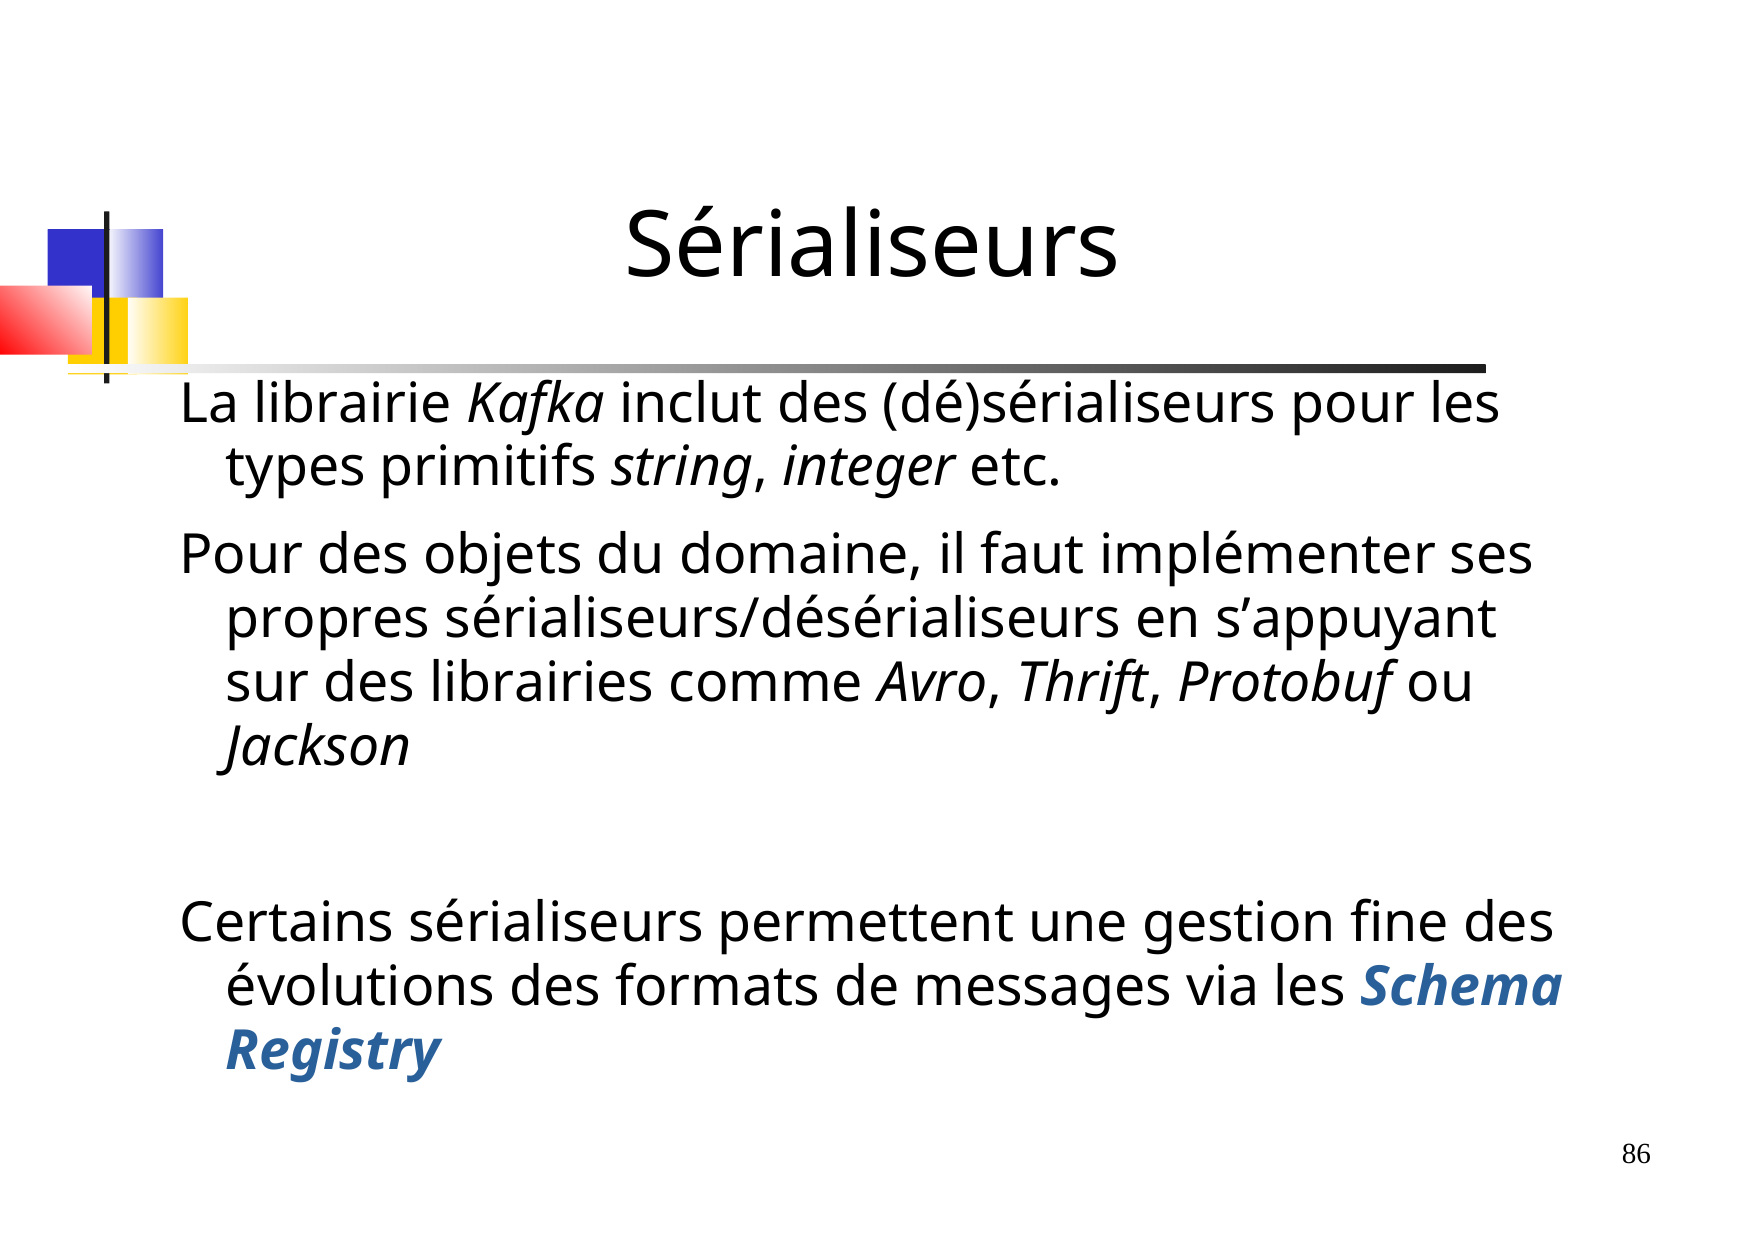

# Sérialiseurs
La librairie Kafka inclut des (dé)sérialiseurs pour les types primitifs string, integer etc.
Pour des objets du domaine, il faut implémenter ses propres sérialiseurs/désérialiseurs en s’appuyant sur des librairies comme Avro, Thrift, Protobuf ou Jackson
Certains sérialiseurs permettent une gestion fine des évolutions des formats de messages via les Schema Registry